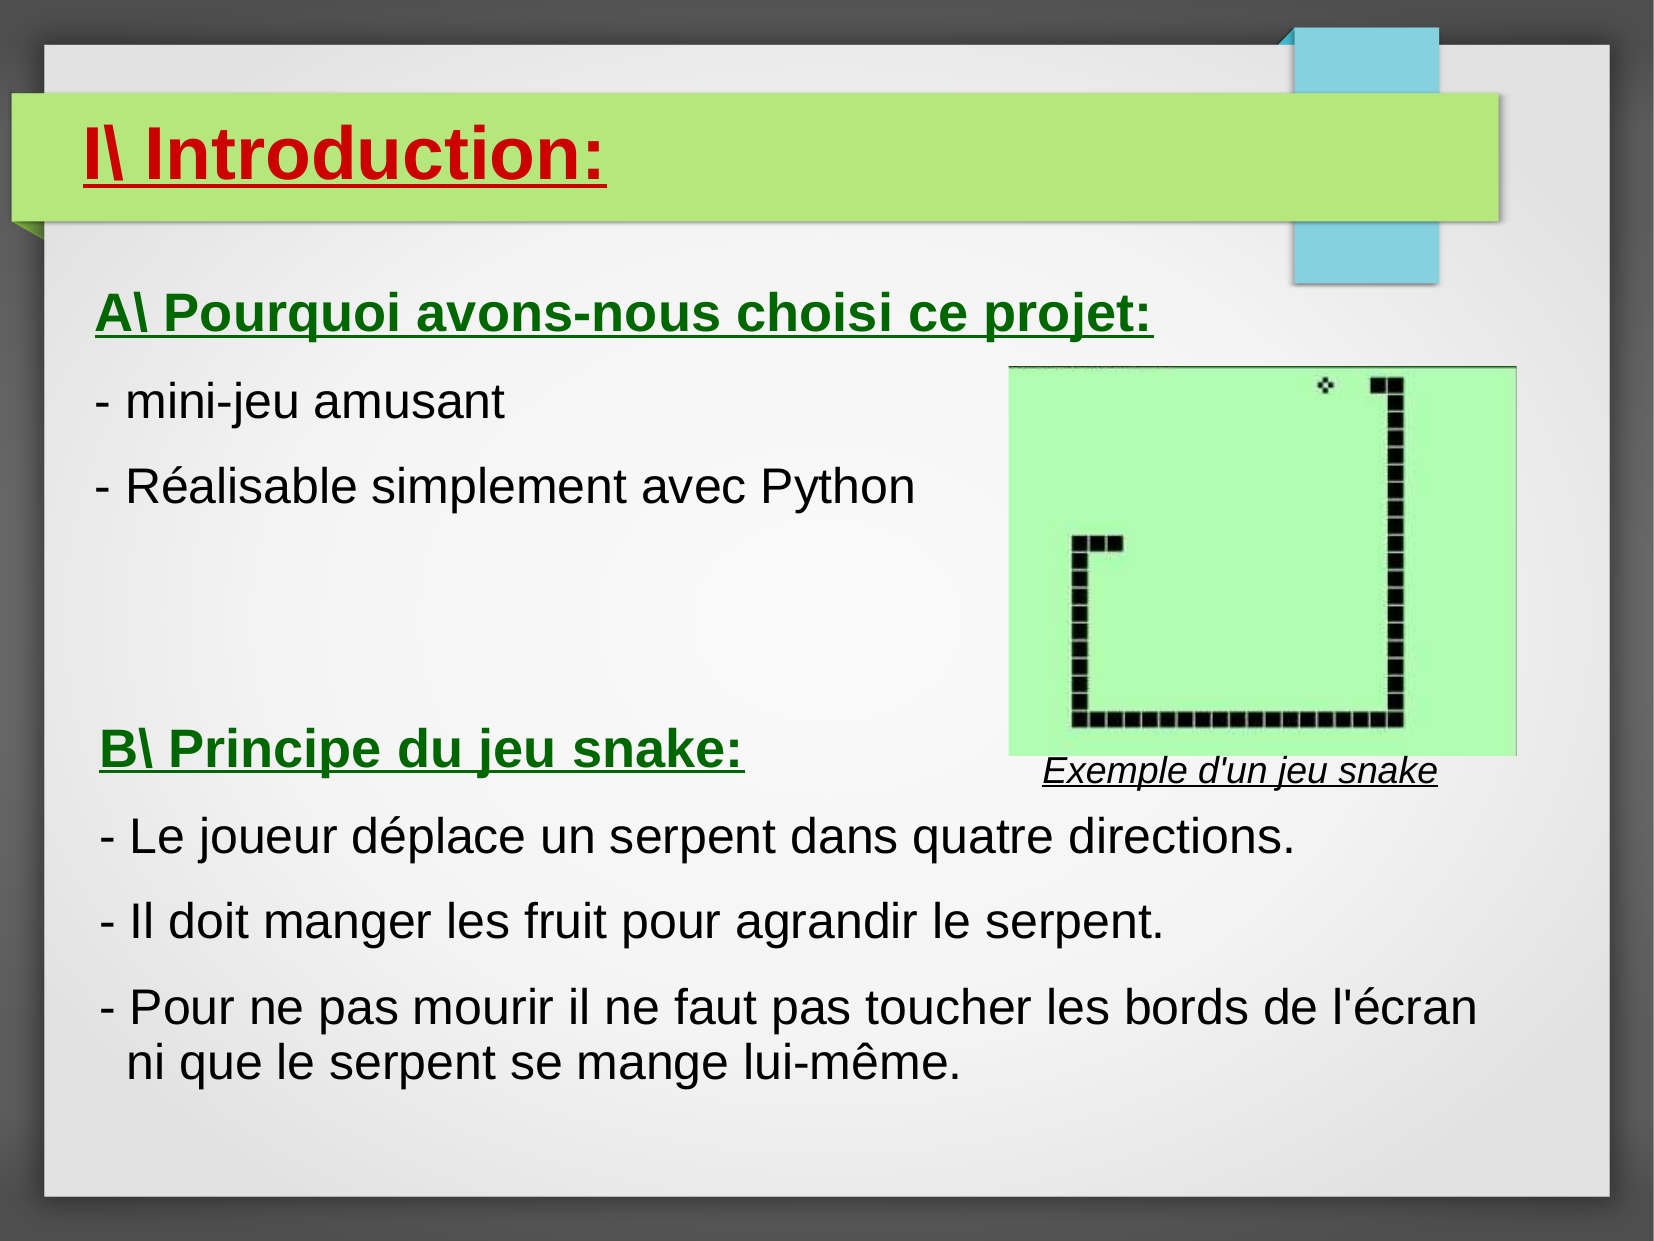

# I\ Introduction:
A\ Pourquoi avons-nous choisi ce projet:
- mini-jeu amusant
- Réalisable simplement avec Python
B\ Principe du jeu snake:
- Le joueur déplace un serpent dans quatre directions.
- Il doit manger les fruit pour agrandir le serpent.
- Pour ne pas mourir il ne faut pas toucher les bords de l'écran ni que le serpent se mange lui-même.
Exemple d'un jeu snake